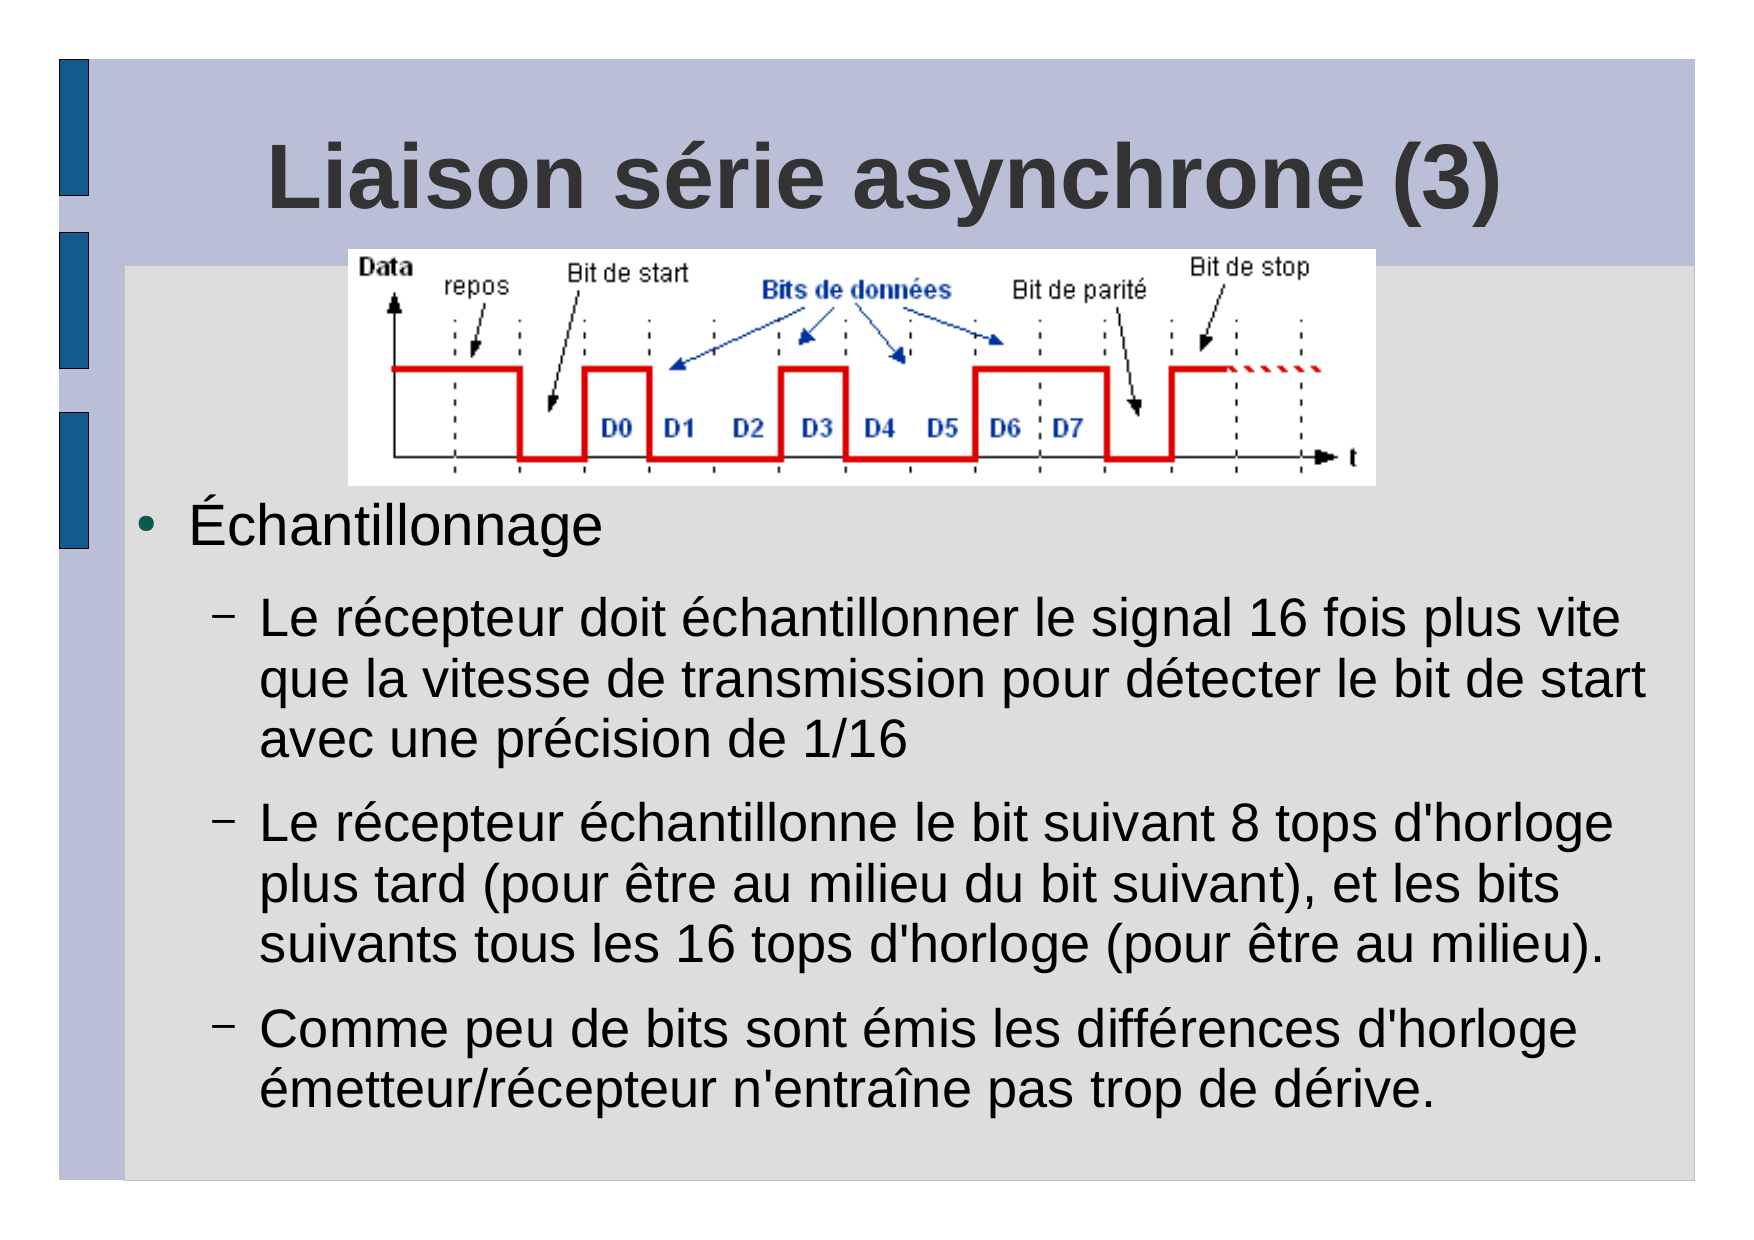

# Liaison série asynchrone (3)
Échantillonnage
Le récepteur doit échantillonner le signal 16 fois plus vite que la vitesse de transmission pour détecter le bit de start avec une précision de 1/16
Le récepteur échantillonne le bit suivant 8 tops d'horloge plus tard (pour être au milieu du bit suivant), et les bits suivants tous les 16 tops d'horloge (pour être au milieu).
Comme peu de bits sont émis les différences d'horloge émetteur/récepteur n'entraîne pas trop de dérive.